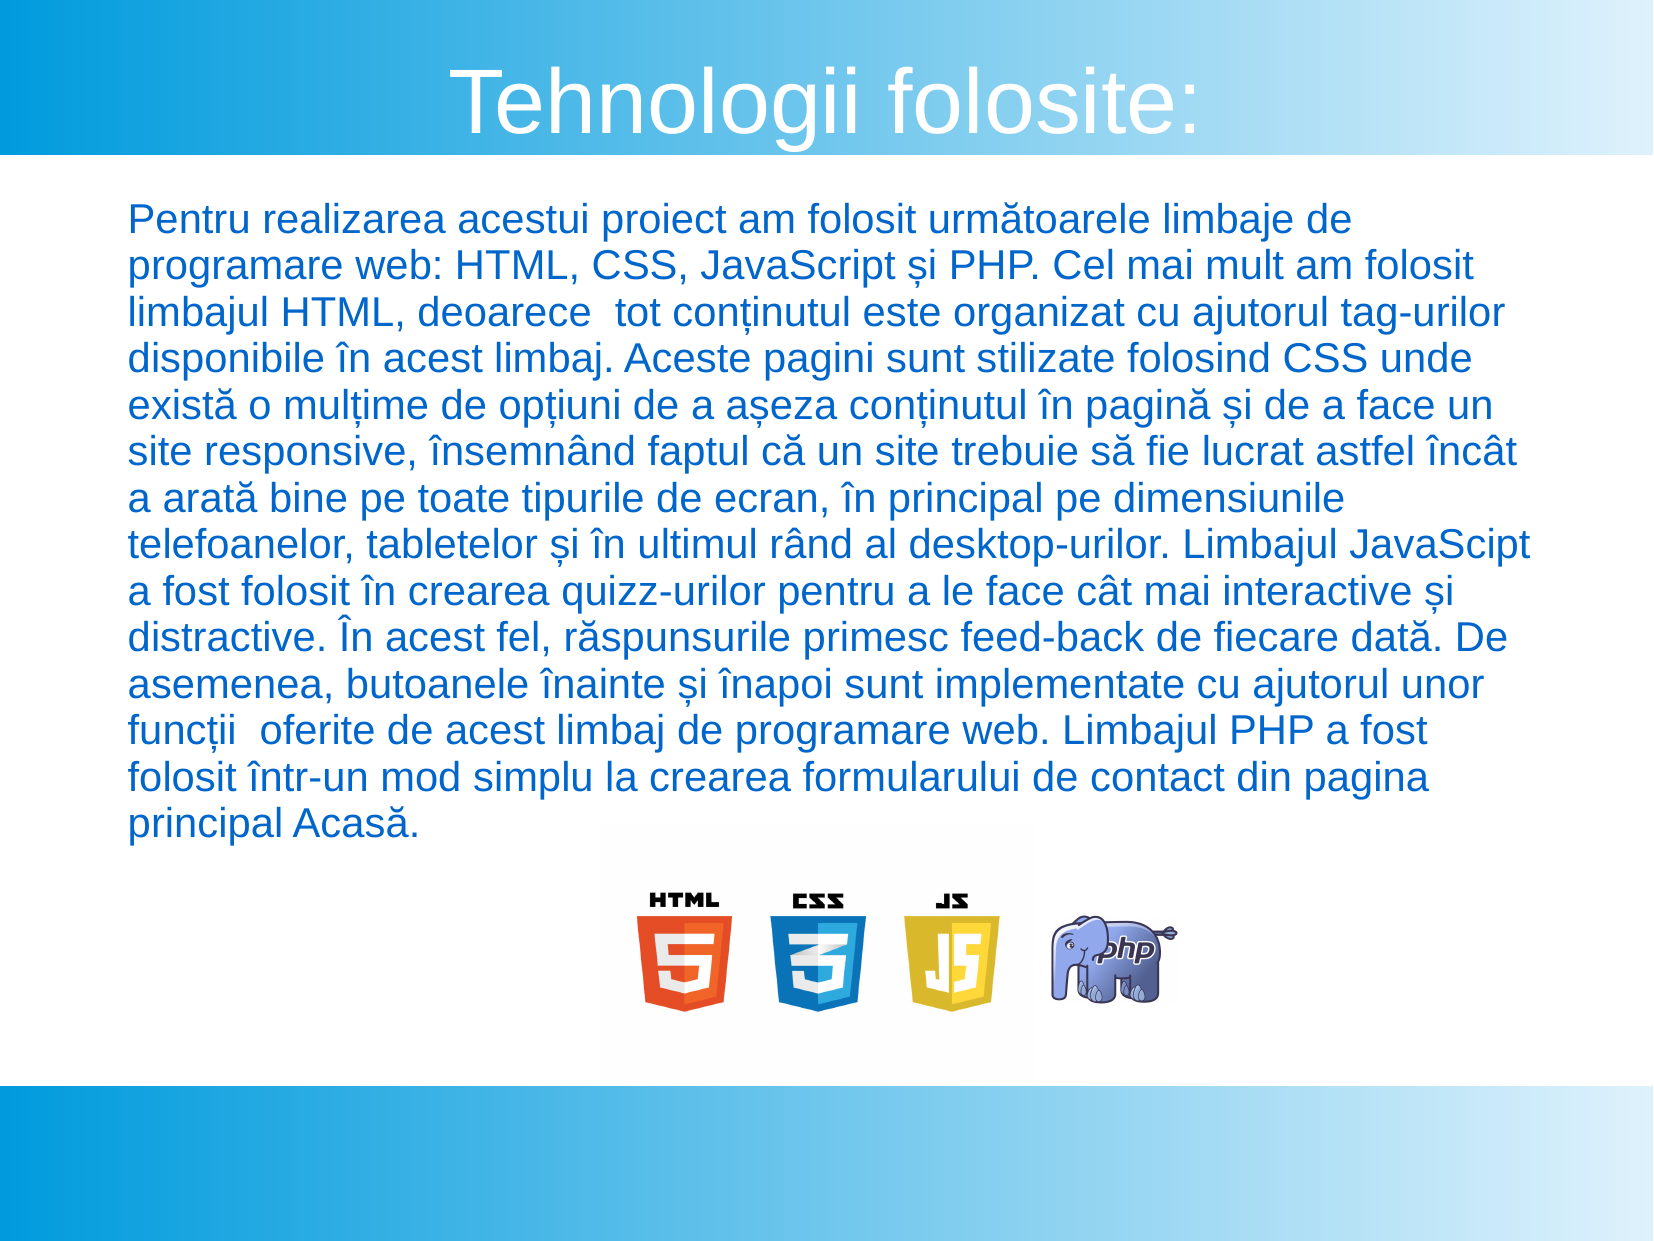

# Tehnologii folosite:
Pentru realizarea acestui proiect am folosit următoarele limbaje de programare web: HTML, CSS, JavaScript și PHP. Cel mai mult am folosit limbajul HTML, deoarece tot conținutul este organizat cu ajutorul tag-urilor disponibile în acest limbaj. Aceste pagini sunt stilizate folosind CSS unde există o mulțime de opțiuni de a așeza conținutul în pagină și de a face un site responsive, însemnând faptul că un site trebuie să fie lucrat astfel încât a arată bine pe toate tipurile de ecran, în principal pe dimensiunile telefoanelor, tabletelor și în ultimul rând al desktop-urilor. Limbajul JavaScipt a fost folosit în crearea quizz-urilor pentru a le face cât mai interactive și distractive. În acest fel, răspunsurile primesc feed-back de fiecare dată. De asemenea, butoanele înainte și înapoi sunt implementate cu ajutorul unor funcții oferite de acest limbaj de programare web. Limbajul PHP a fost folosit într-un mod simplu la crearea formularului de contact din pagina principal Acasă.